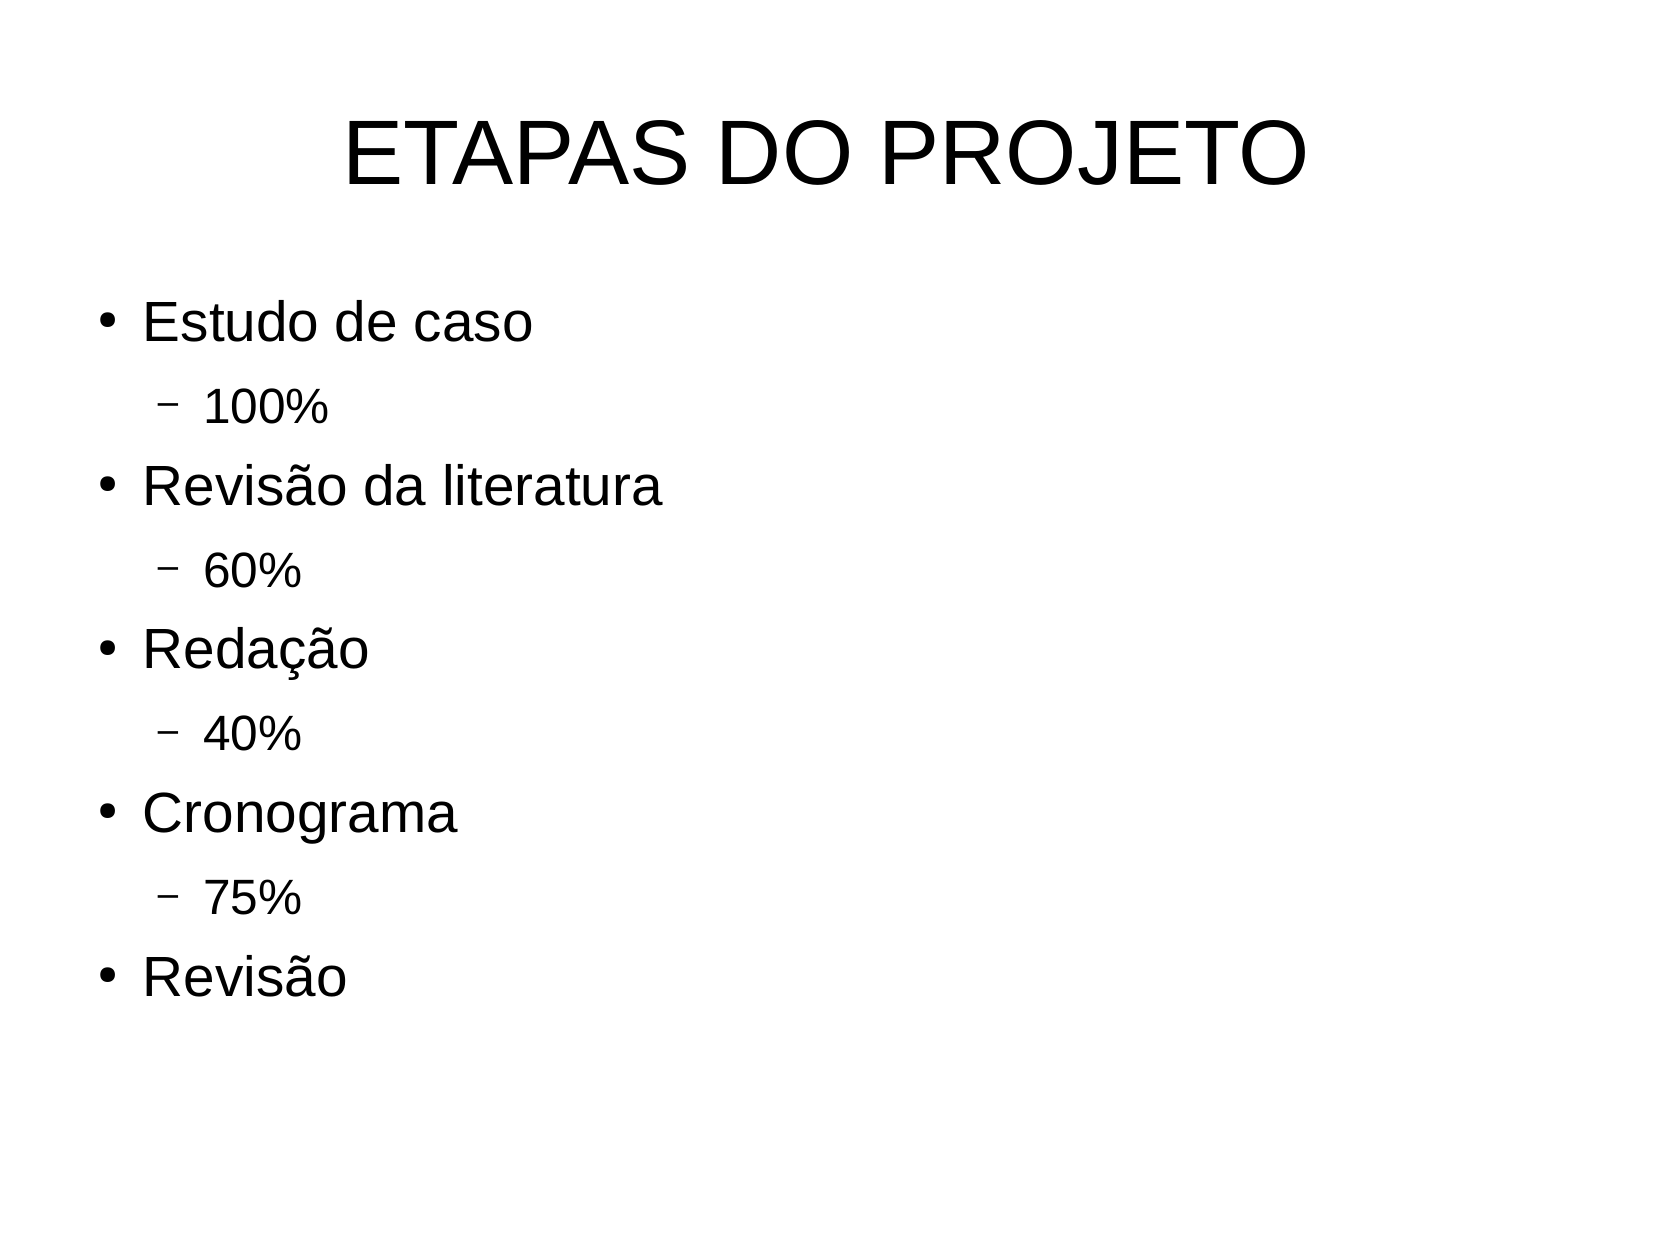

# ETAPAS DO PROJETO
Estudo de caso
100%
Revisão da literatura
60%
Redação
40%
Cronograma
75%
Revisão